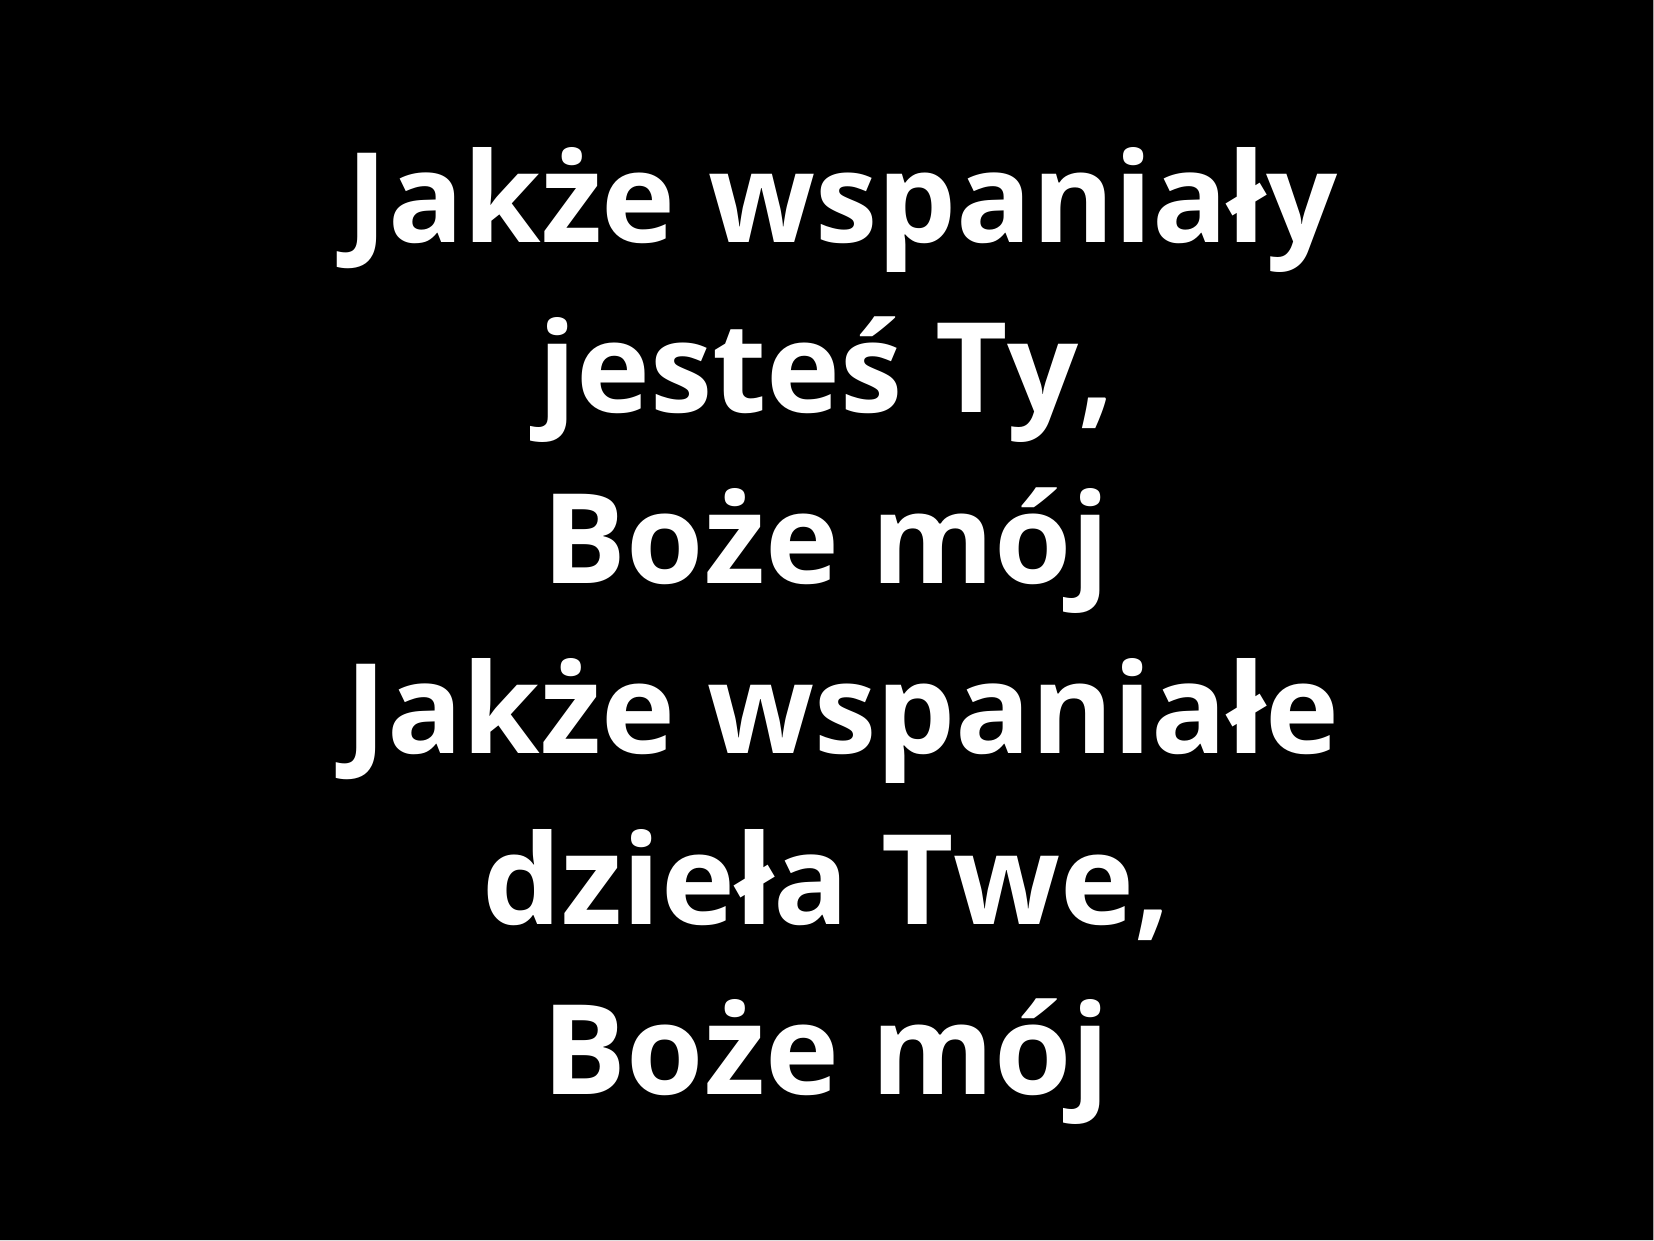

# Jakże wspaniały jesteś Ty, Boże mój Jakże wspaniałe dzieła Twe, Boże mój